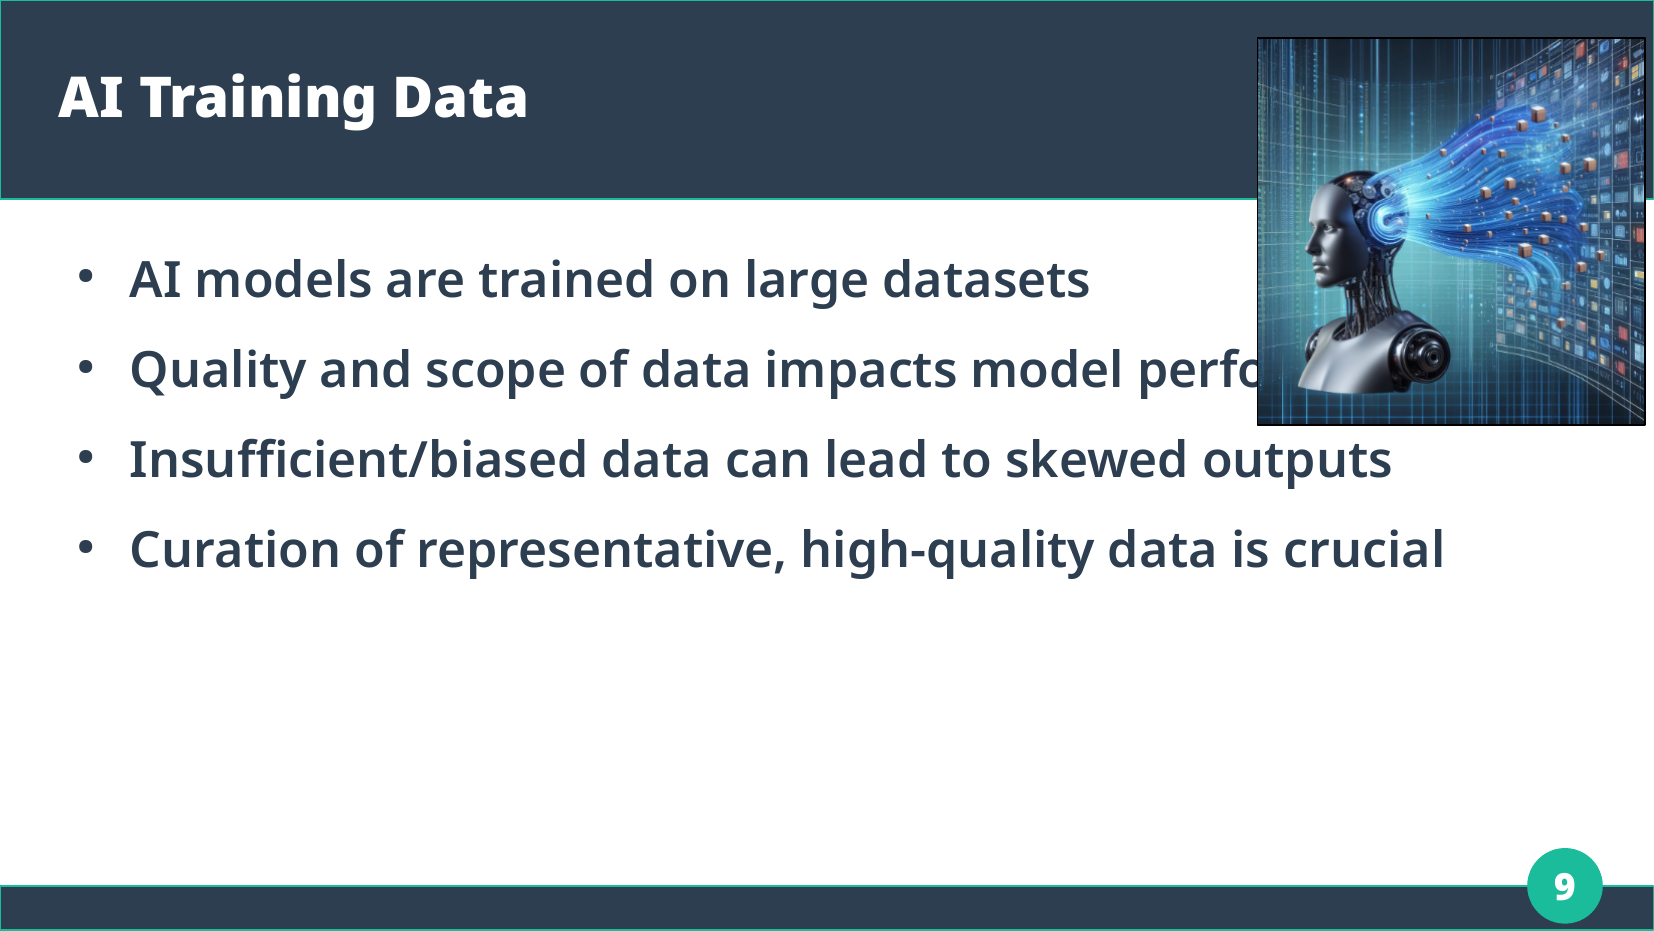

# AI Training Data
AI models are trained on large datasets
Quality and scope of data impacts model performance
Insufficient/biased data can lead to skewed outputs
Curation of representative, high-quality data is crucial
9